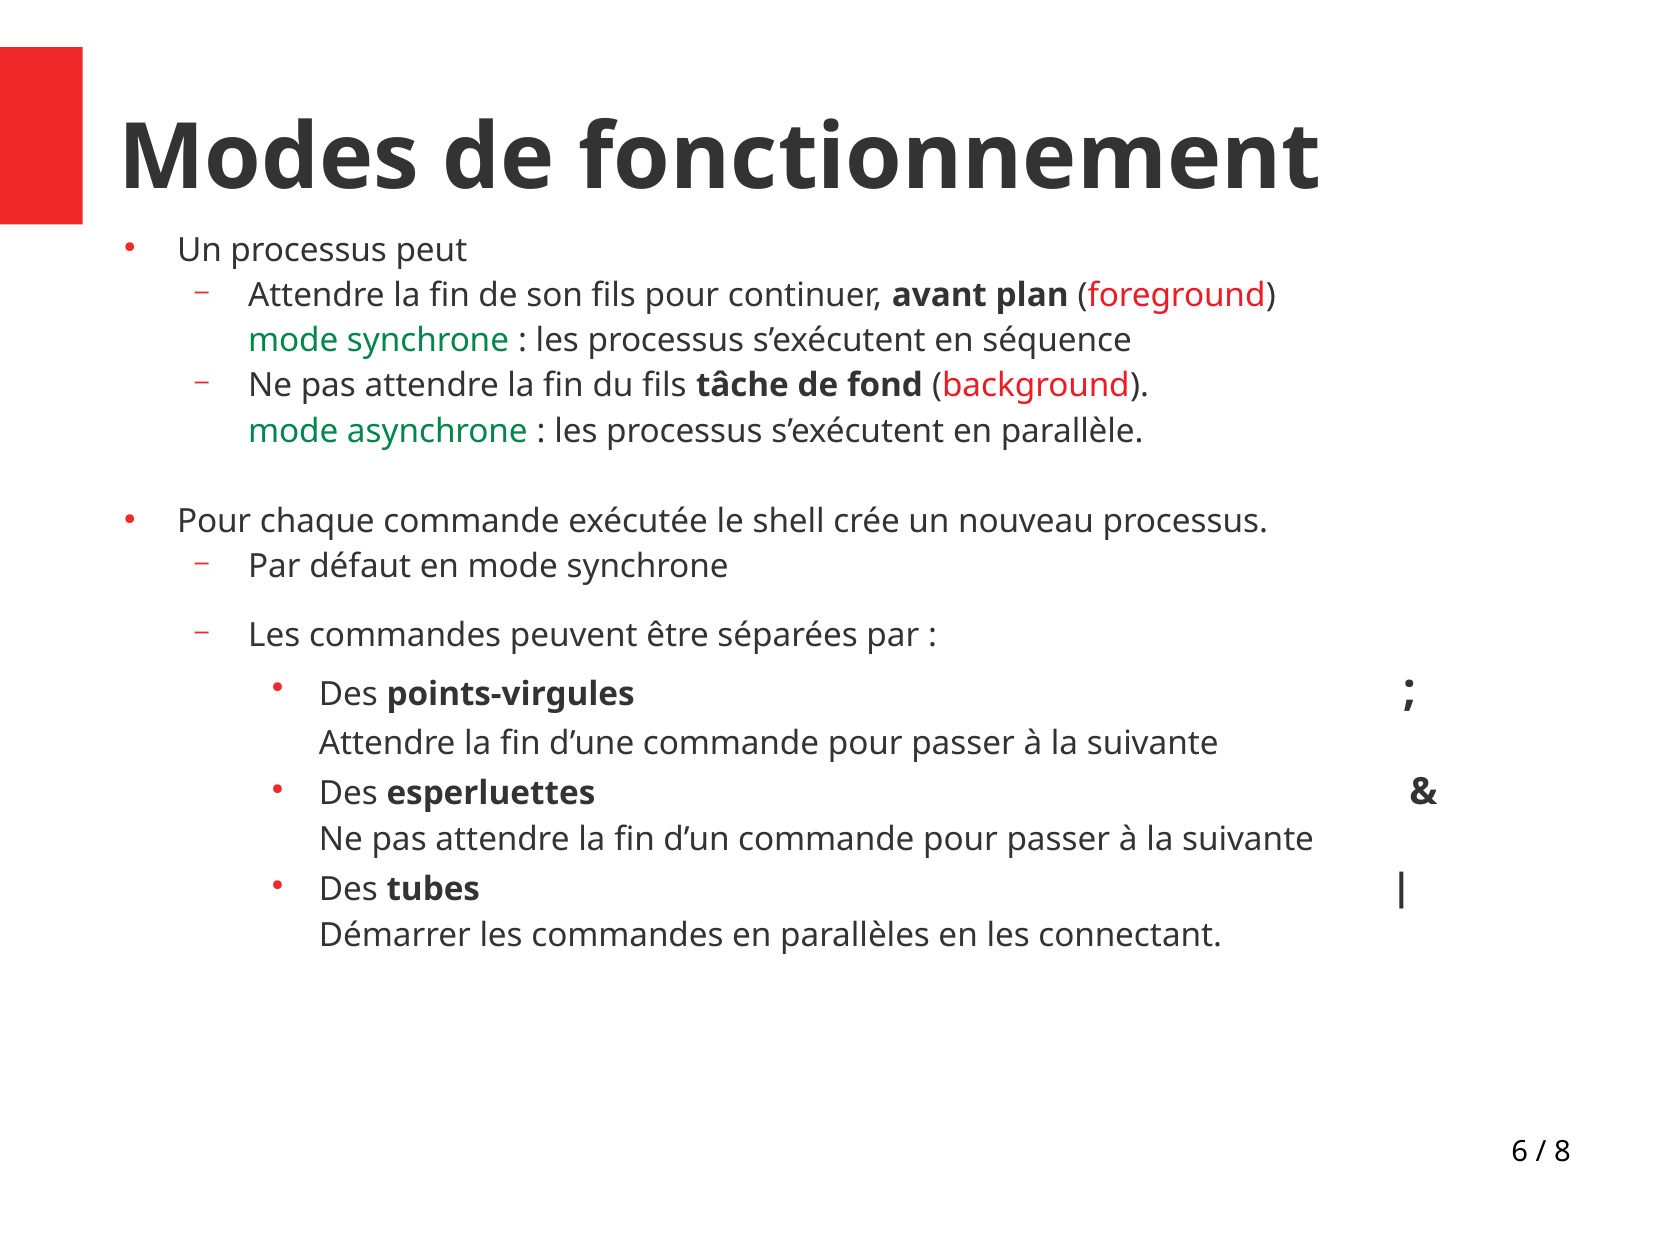

# Modes de fonctionnement
Un processus peut
Attendre la fin de son fils pour continuer, avant plan (foreground) mode synchrone : les processus s’exécutent en séquence
Ne pas attendre la fin du fils tâche de fond (background). mode asynchrone : les processus s’exécutent en parallèle.
Pour chaque commande exécutée le shell crée un nouveau processus.
Par défaut en mode synchrone
Les commandes peuvent être séparées par :
Des points-virgules  ; Attendre la fin d’une commande pour passer à la suivante
Des esperluettes & Ne pas attendre la fin d’un commande pour passer à la suivante
Des tubes | Démarrer les commandes en parallèles en les connectant.
6